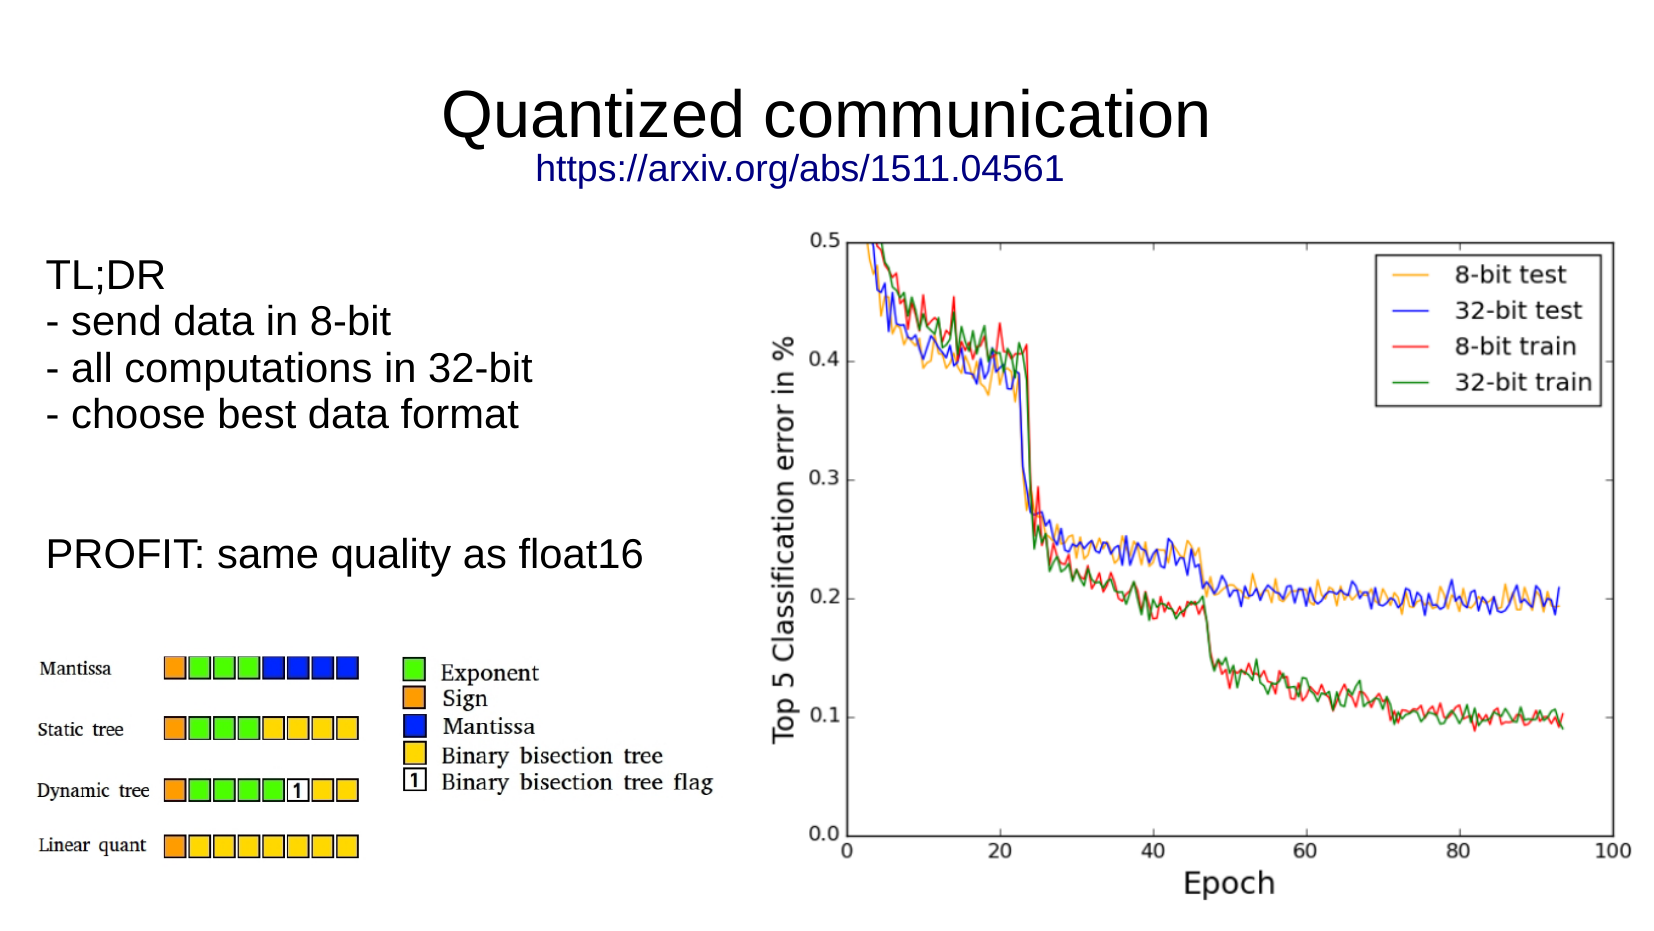

# Quantized communication
https://arxiv.org/abs/1511.04561
TL;DR
- send data in 8-bit
- all computations in 32-bit
- choose best data format
PROFIT: same quality as float16